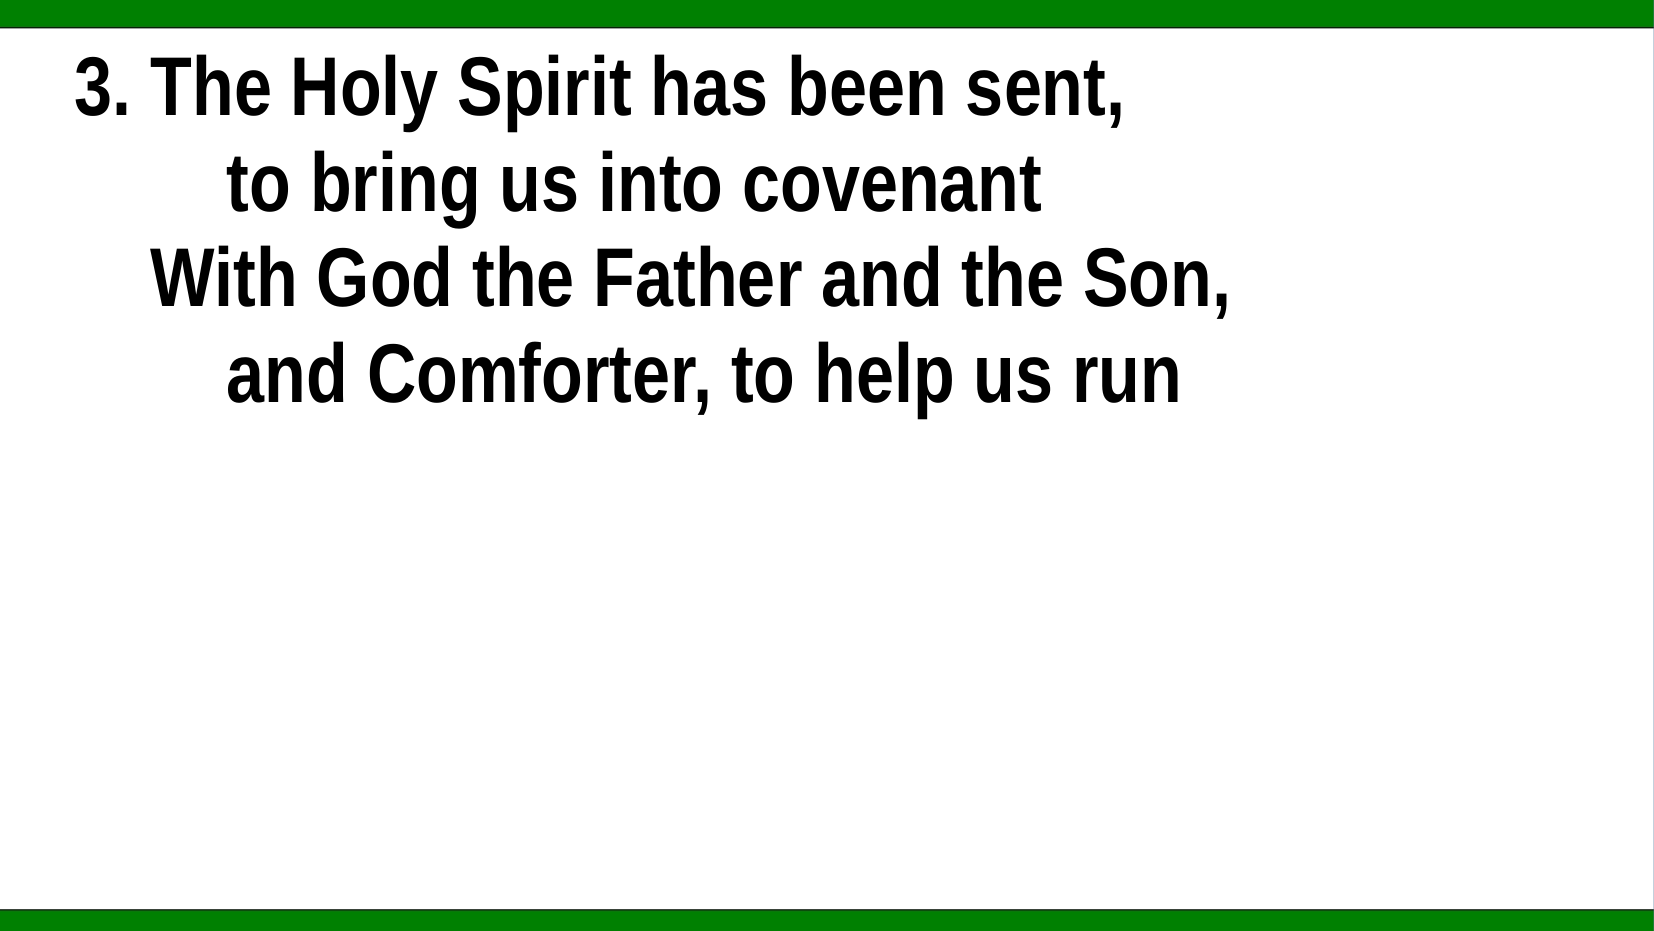

3. The Holy Spirit has been sent,
 to bring us into covenant
 With God the Father and the Son,
 and Comforter, to help us run